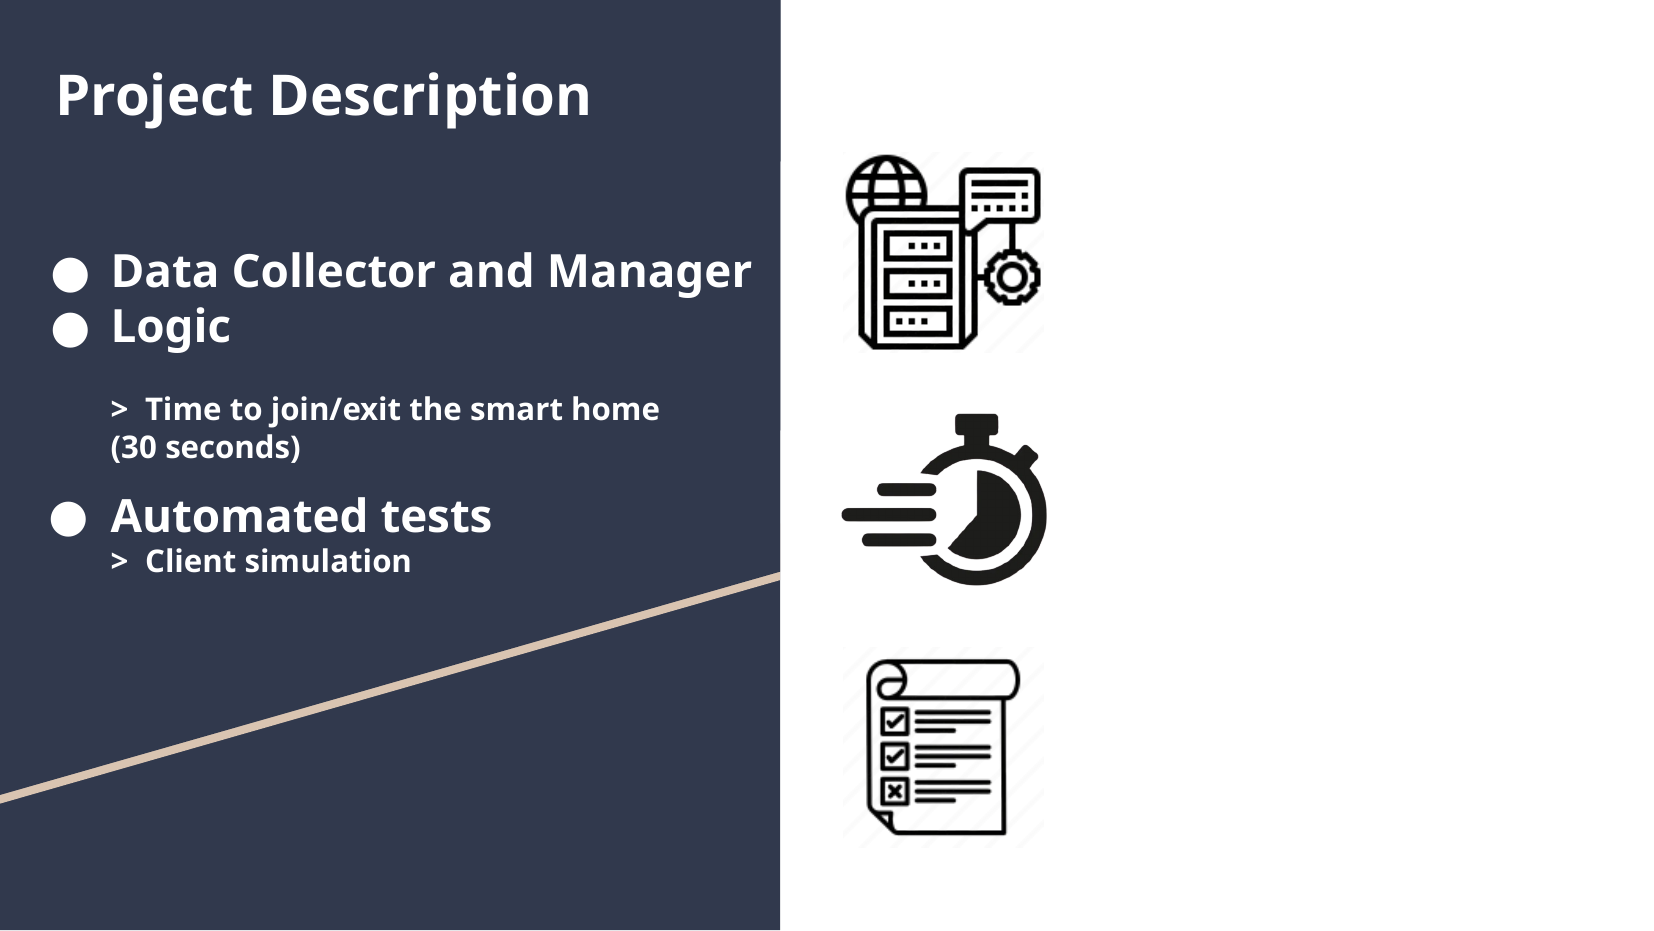

Project Description
Data Collector and Manager
Logic
> Time to join/exit the smart home
(30 seconds)
Automated tests
> Client simulation